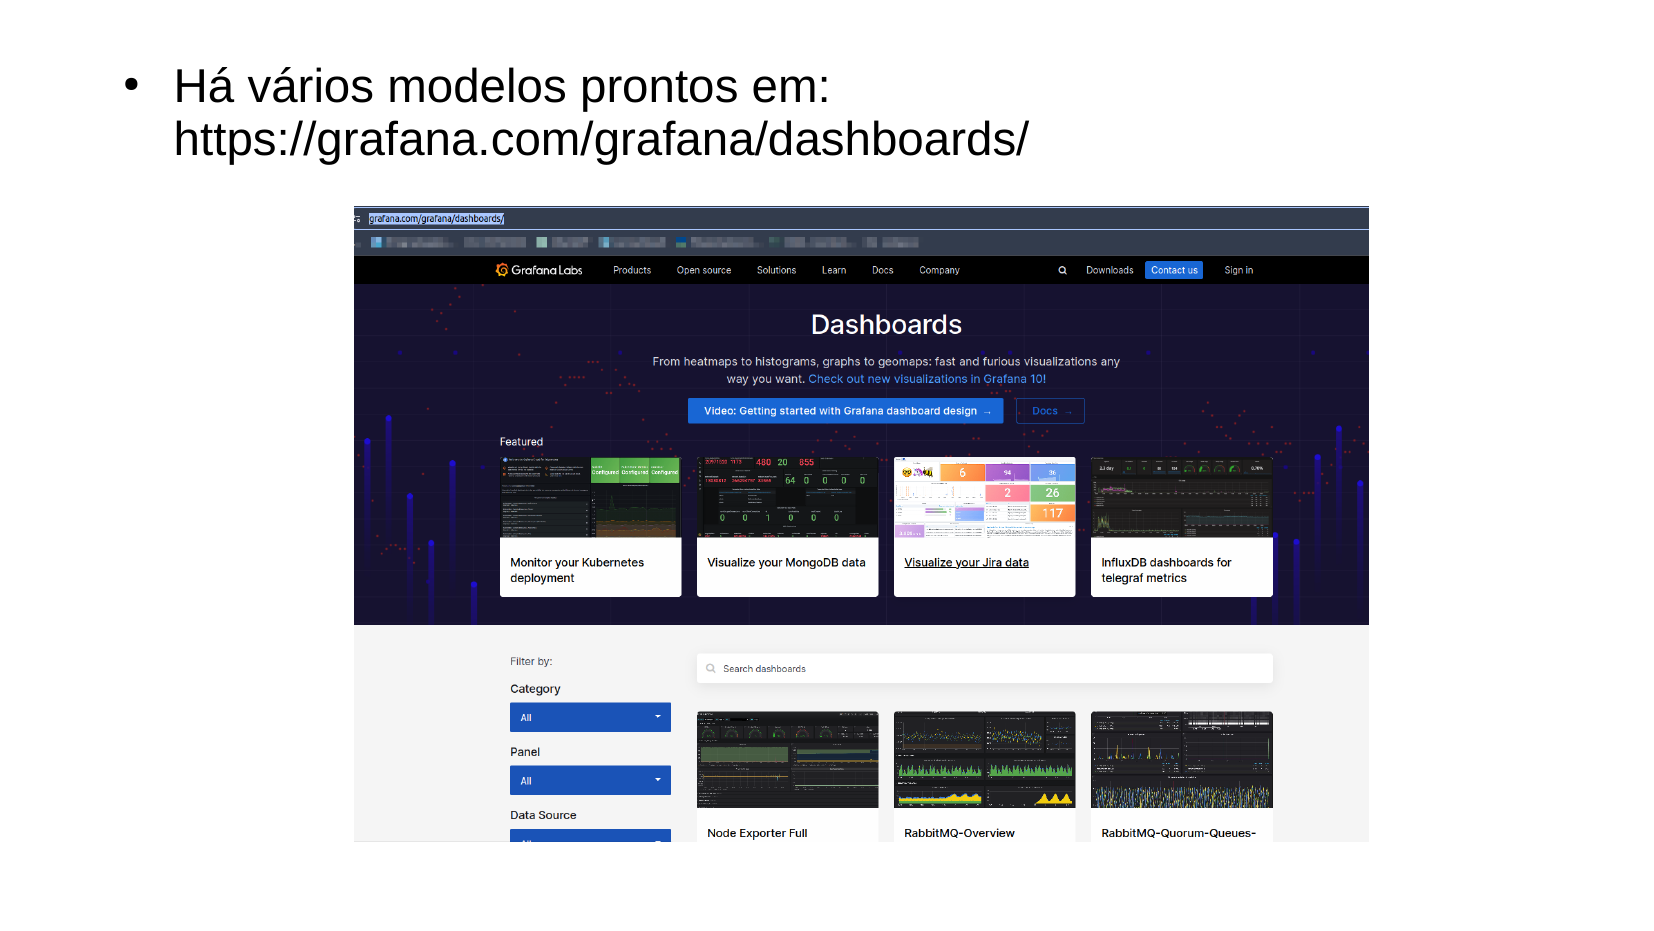

# Há vários modelos prontos em: https://grafana.com/grafana/dashboards/